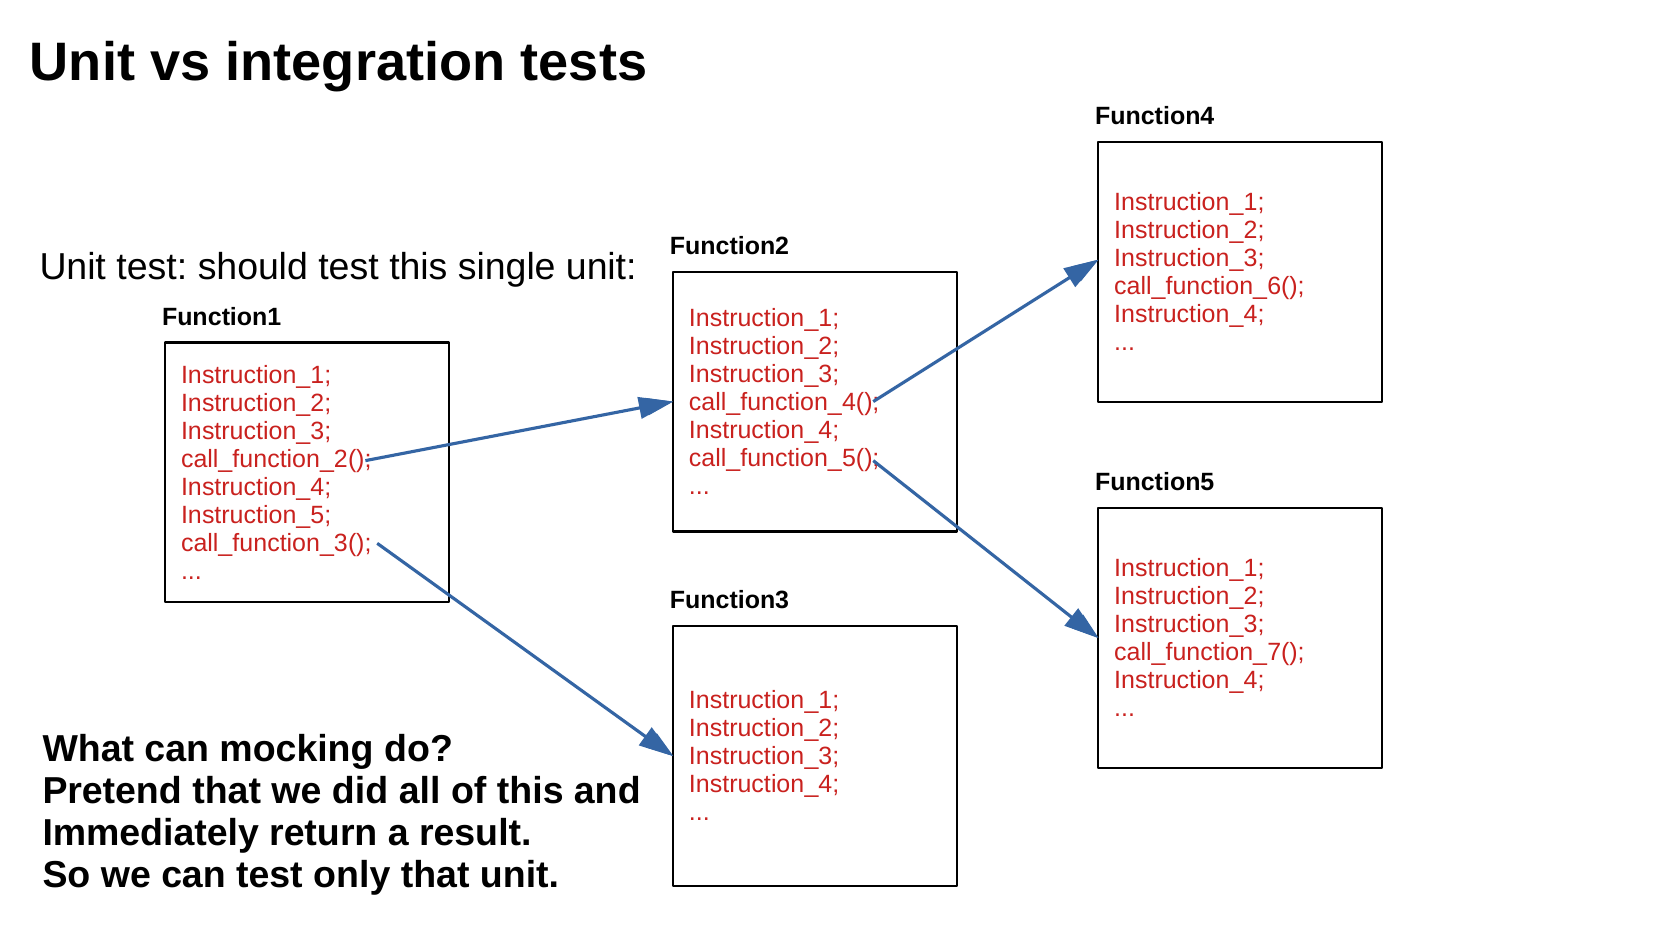

Unit vs integration tests
Function4
Instruction_1;
Instruction_2;
Instruction_3;
call_function_6();
Instruction_4;
...
Function2
Unit test: should test this single unit:
Instruction_1;
Instruction_2;
Instruction_3;
call_function_4();
Instruction_4;
call_function_5();
...
Function1
Instruction_1;
Instruction_2;
Instruction_3;
call_function_2();
Instruction_4;
Instruction_5;
call_function_3();
...
Function5
Instruction_1;
Instruction_2;
Instruction_3;
call_function_7();
Instruction_4;
...
Function3
Instruction_1;
Instruction_2;
Instruction_3;
Instruction_4;
...
What can mocking do?
Pretend that we did all of this and
Immediately return a result.
So we can test only that unit.